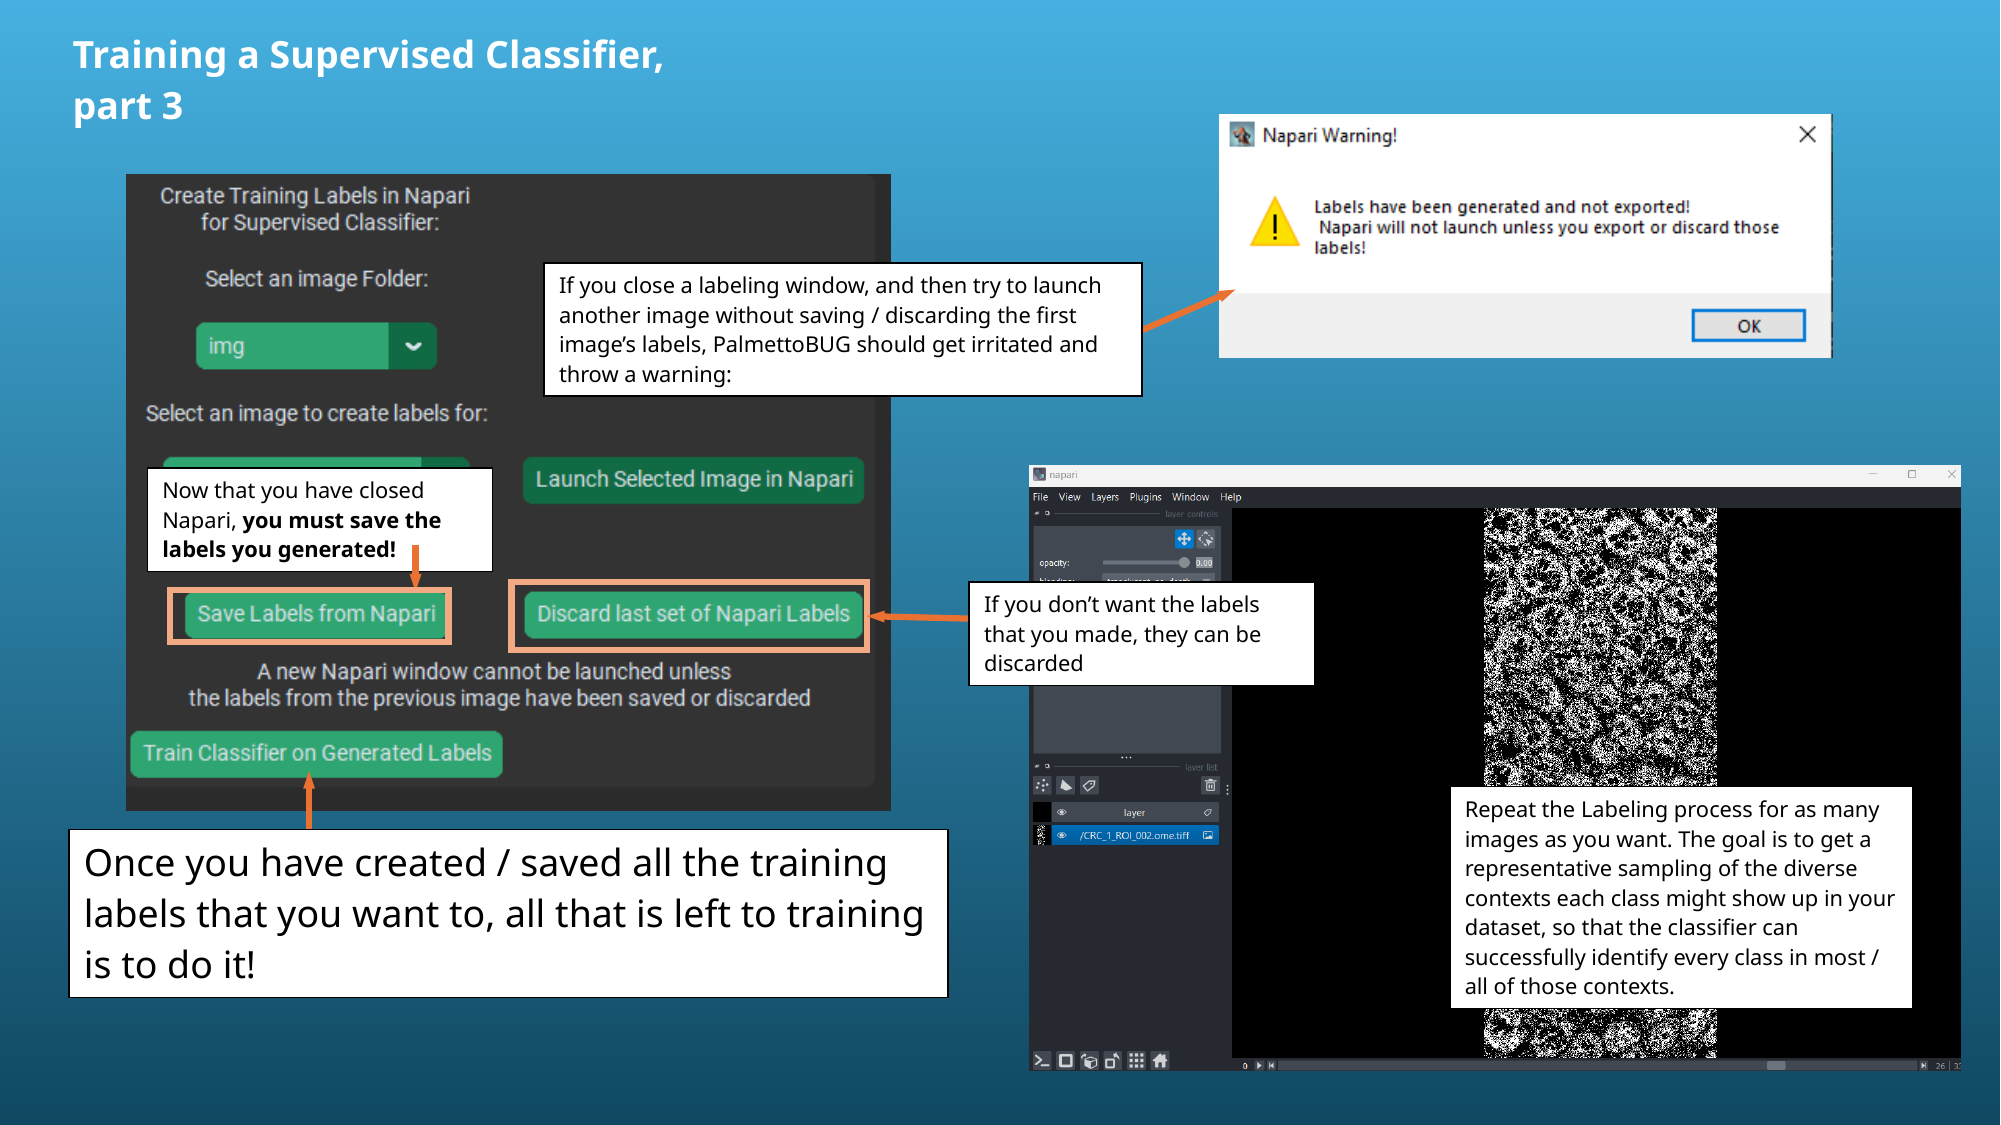

Training a Supervised Classifier,
part 3
If you close a labeling window, and then try to launch another image without saving / discarding the first image’s labels, PalmettoBUG should get irritated and throw a warning:
Now that you have closed Napari, you must save the labels you generated!
If you don’t want the labels that you made, they can be discarded
Repeat the Labeling process for as many images as you want. The goal is to get a representative sampling of the diverse contexts each class might show up in your dataset, so that the classifier can successfully identify every class in most / all of those contexts.
Once you have created / saved all the training labels that you want to, all that is left to training is to do it!